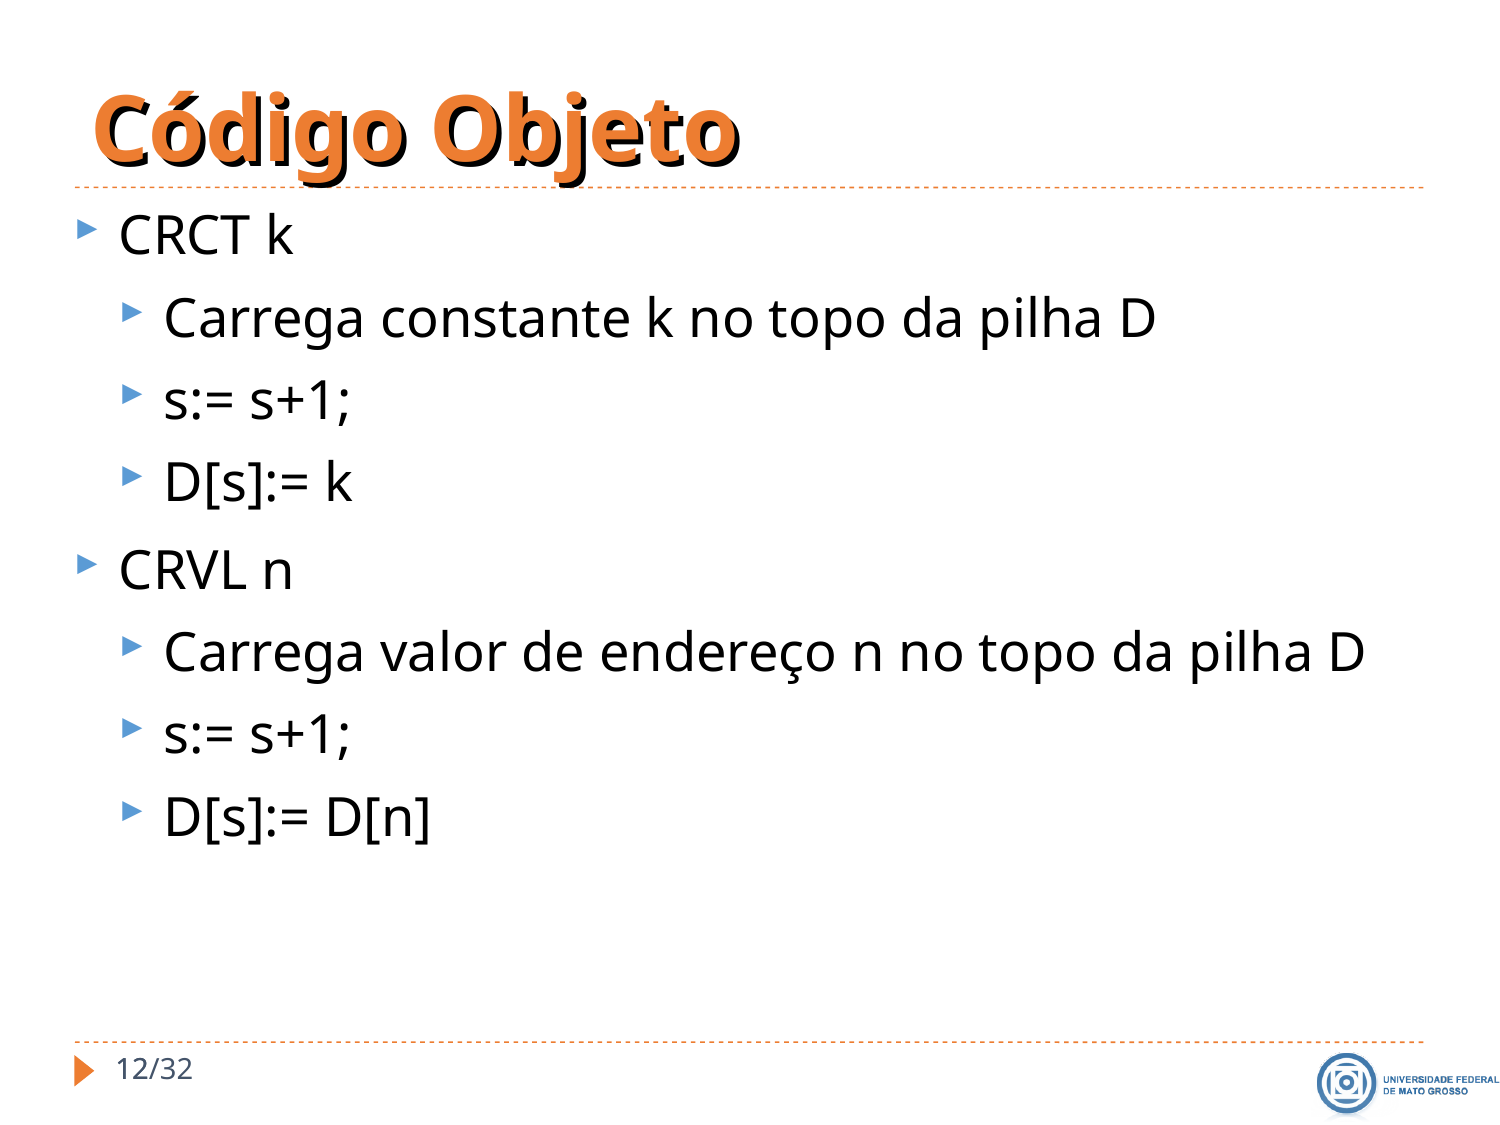

# Código Objeto
CRCT k
Carrega constante k no topo da pilha D
s:= s+1;
D[s]:= k
CRVL n
Carrega valor de endereço n no topo da pilha D
s:= s+1;
D[s]:= D[n]
12